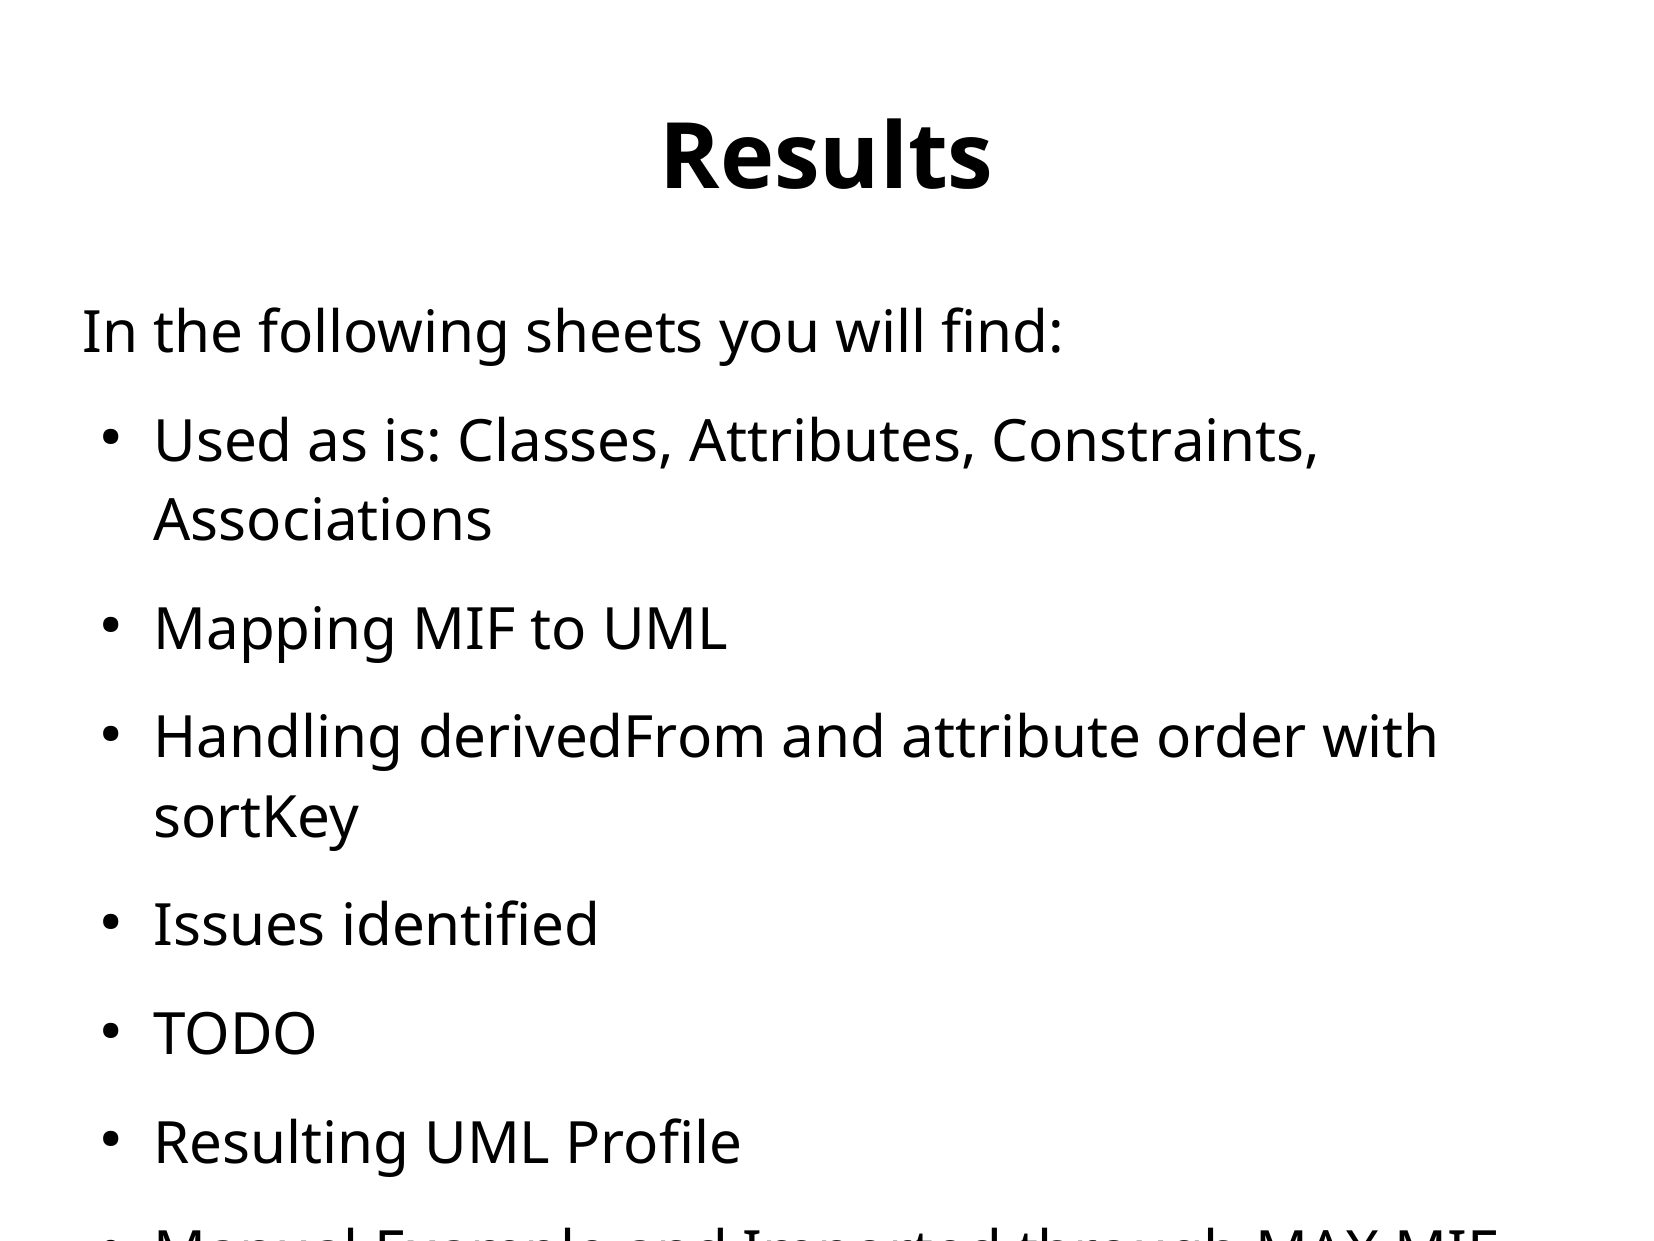

# Results
In the following sheets you will find:
Used as is: Classes, Attributes, Constraints, Associations
Mapping MIF to UML
Handling derivedFrom and attribute order with sortKey
Issues identified
TODO
Resulting UML Profile
Manual Example and Imported through MAX MIF Example
Special EA features used